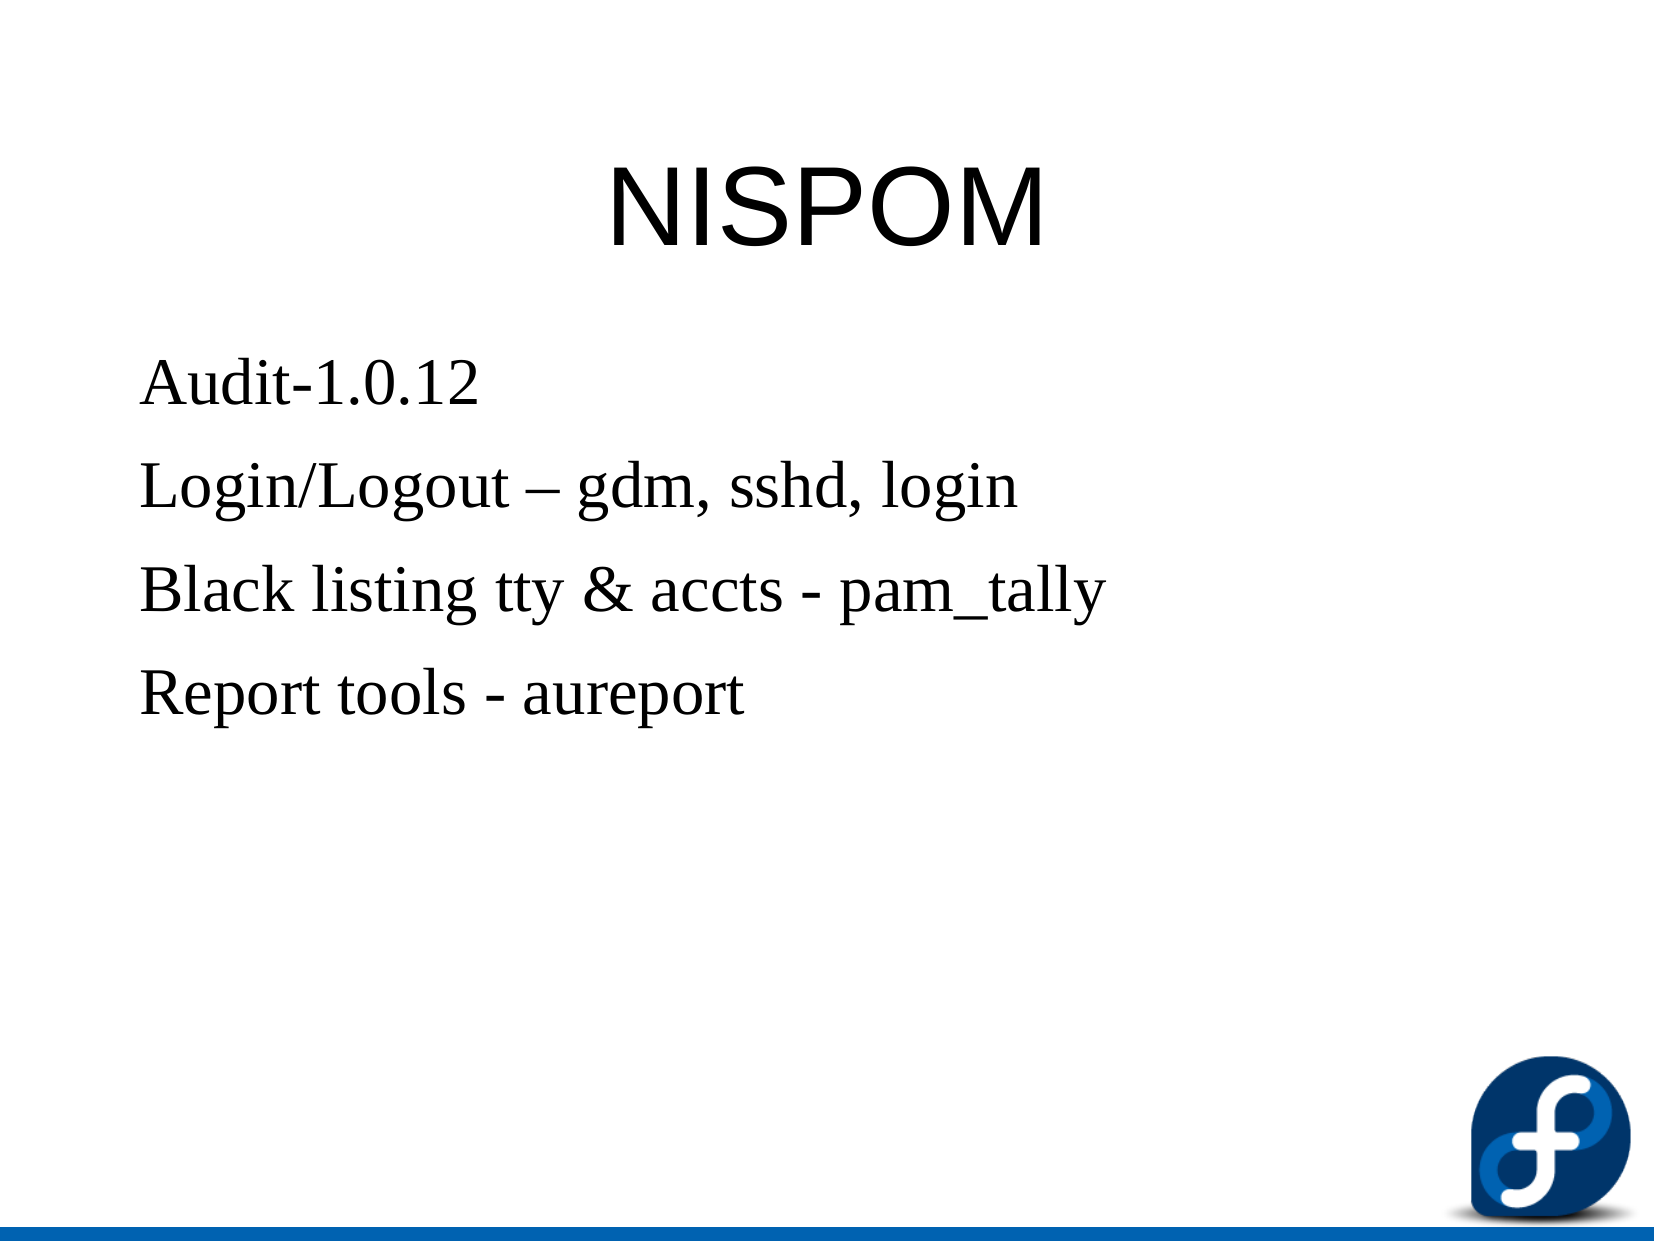

# NISPOM
Audit-1.0.12
Login/Logout – gdm, sshd, login
Black listing tty & accts - pam_tally
Report tools - aureport